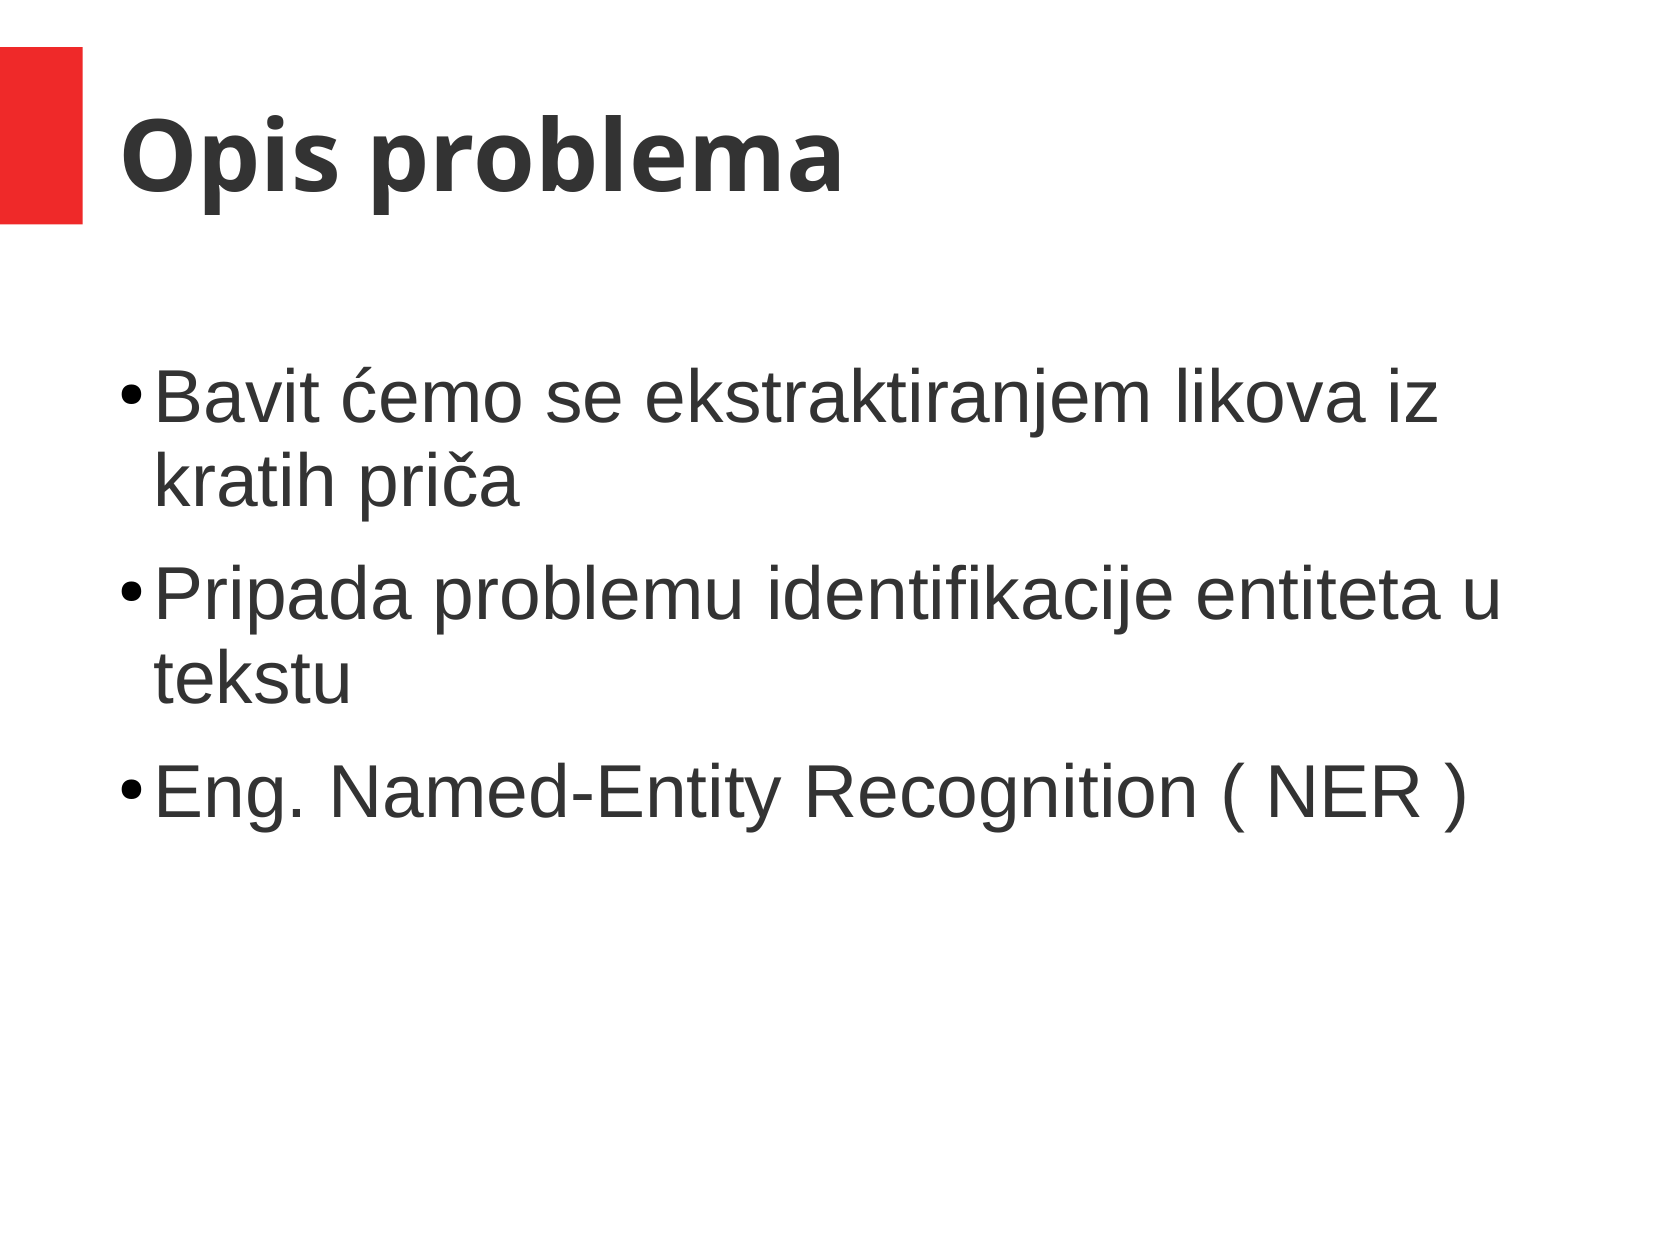

# Opis problema
Bavit ćemo se ekstraktiranjem likova iz kratih priča
Pripada problemu identifikacije entiteta u tekstu
Eng. Named-Entity Recognition ( NER )